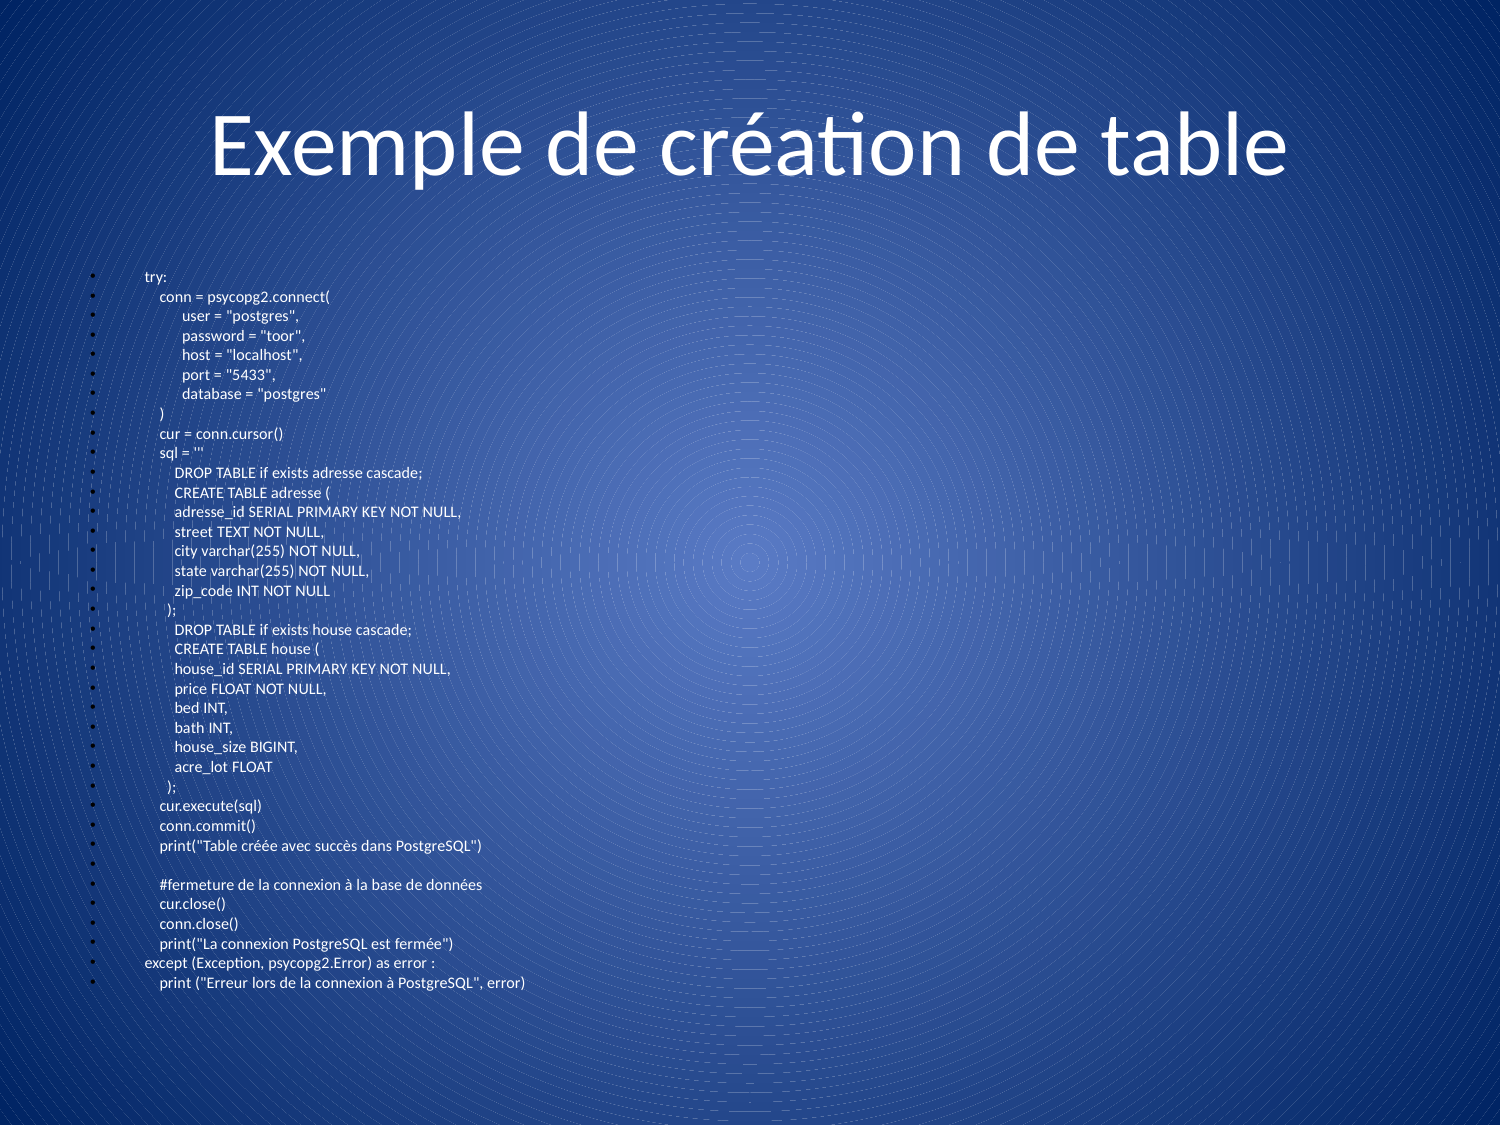

# Exemple de création de table
try:
 conn = psycopg2.connect(
 user = "postgres",
 password = "toor",
 host = "localhost",
 port = "5433",
 database = "postgres"
 )
 cur = conn.cursor()
 sql = '''
 DROP TABLE if exists adresse cascade;
 CREATE TABLE adresse (
 adresse_id SERIAL PRIMARY KEY NOT NULL,
 street TEXT NOT NULL,
 city varchar(255) NOT NULL,
 state varchar(255) NOT NULL,
 zip_code INT NOT NULL
 );
 DROP TABLE if exists house cascade;
 CREATE TABLE house (
 house_id SERIAL PRIMARY KEY NOT NULL,
 price FLOAT NOT NULL,
 bed INT,
 bath INT,
 house_size BIGINT,
 acre_lot FLOAT
 );
 cur.execute(sql)
 conn.commit()
 print("Table créée avec succès dans PostgreSQL")
 #fermeture de la connexion à la base de données
 cur.close()
 conn.close()
 print("La connexion PostgreSQL est fermée")
except (Exception, psycopg2.Error) as error :
 print ("Erreur lors de la connexion à PostgreSQL", error)